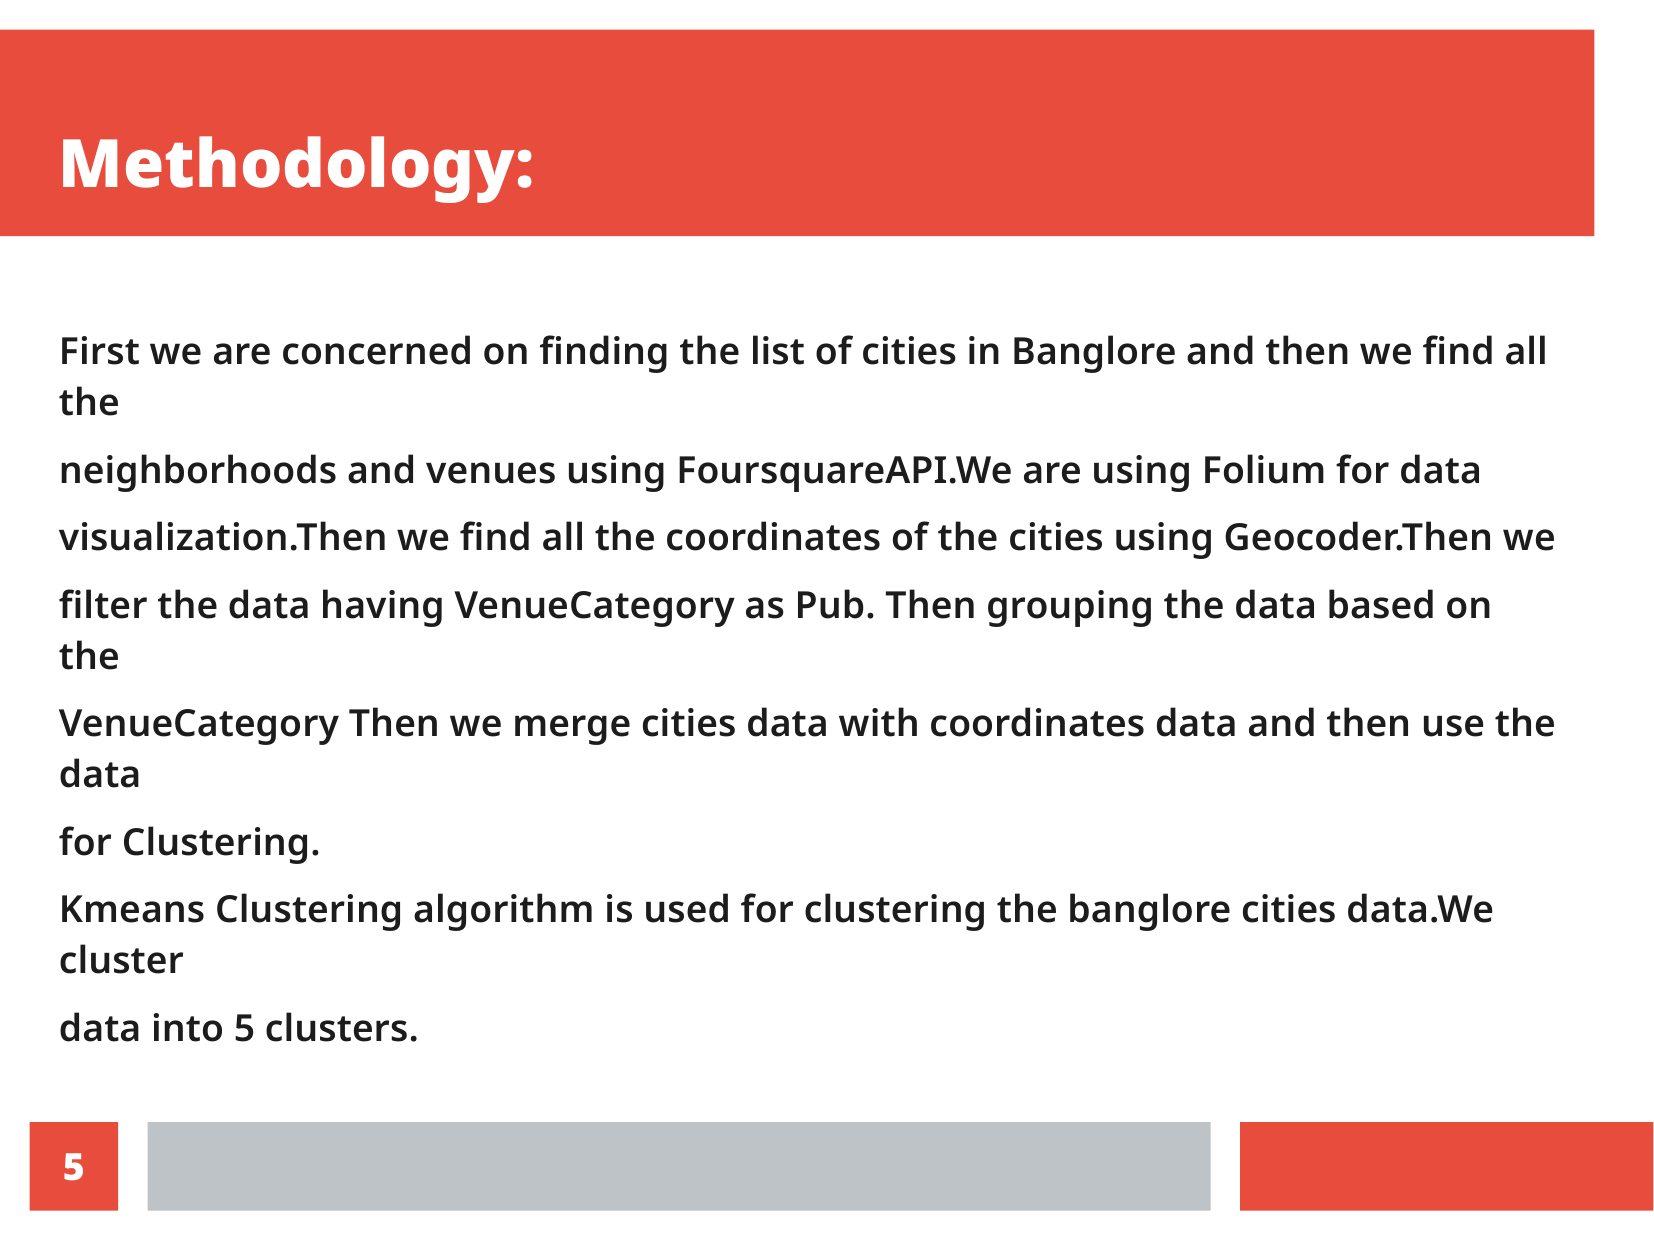

# Methodology:
First we are concerned on finding the list of cities in Banglore and then we find all the
neighborhoods and venues using FoursquareAPI.We are using Folium for data
visualization.Then we find all the coordinates of the cities using Geocoder.Then we
filter the data having VenueCategory as Pub. Then grouping the data based on the
VenueCategory Then we merge cities data with coordinates data and then use the data
for Clustering.
Kmeans Clustering algorithm is used for clustering the banglore cities data.We cluster
data into 5 clusters.
5